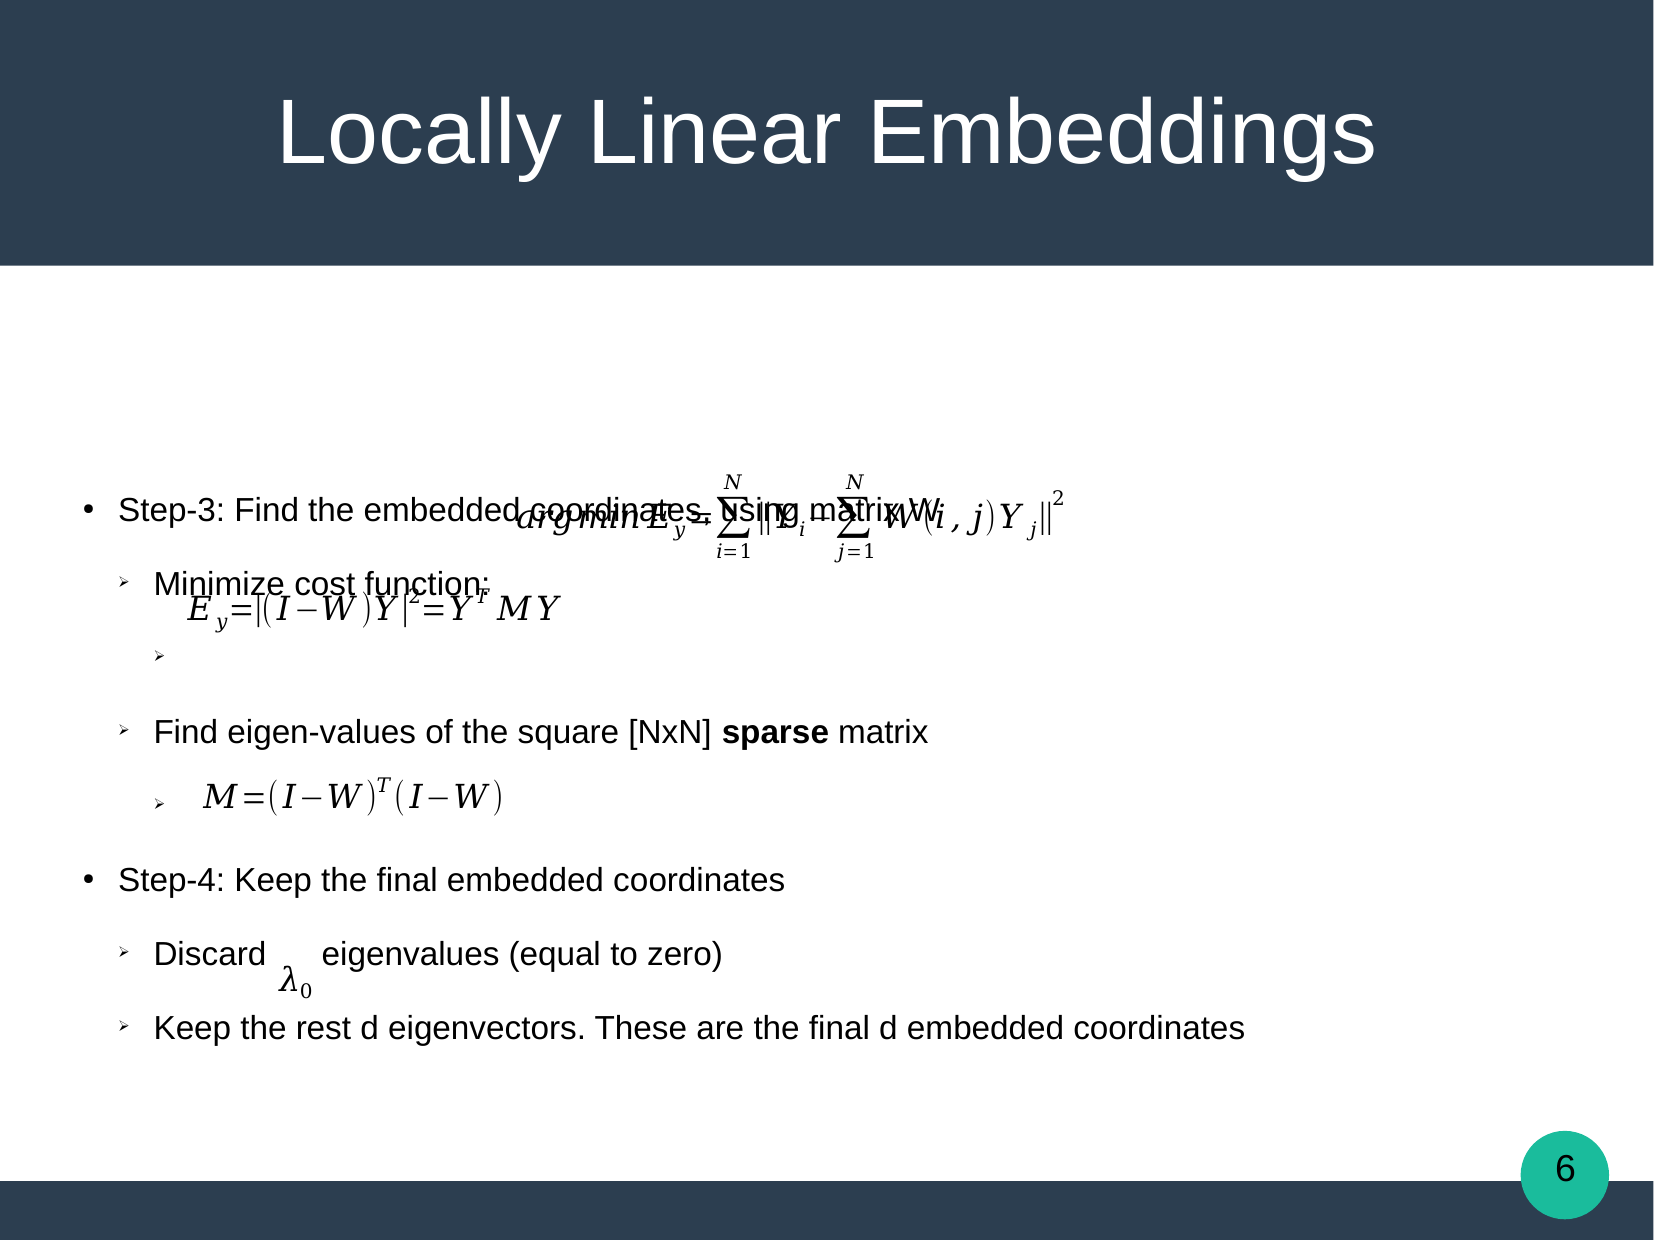

# Locally Linear Embeddings
Step-3: Find the embedded coordinates, using matrix W
Minimize cost function:
Find eigen-values of the square [NxN] sparse matrix
Step-4: Keep the final embedded coordinates
Discard eigenvalues (equal to zero)
Keep the rest d eigenvectors. These are the final d embedded coordinates